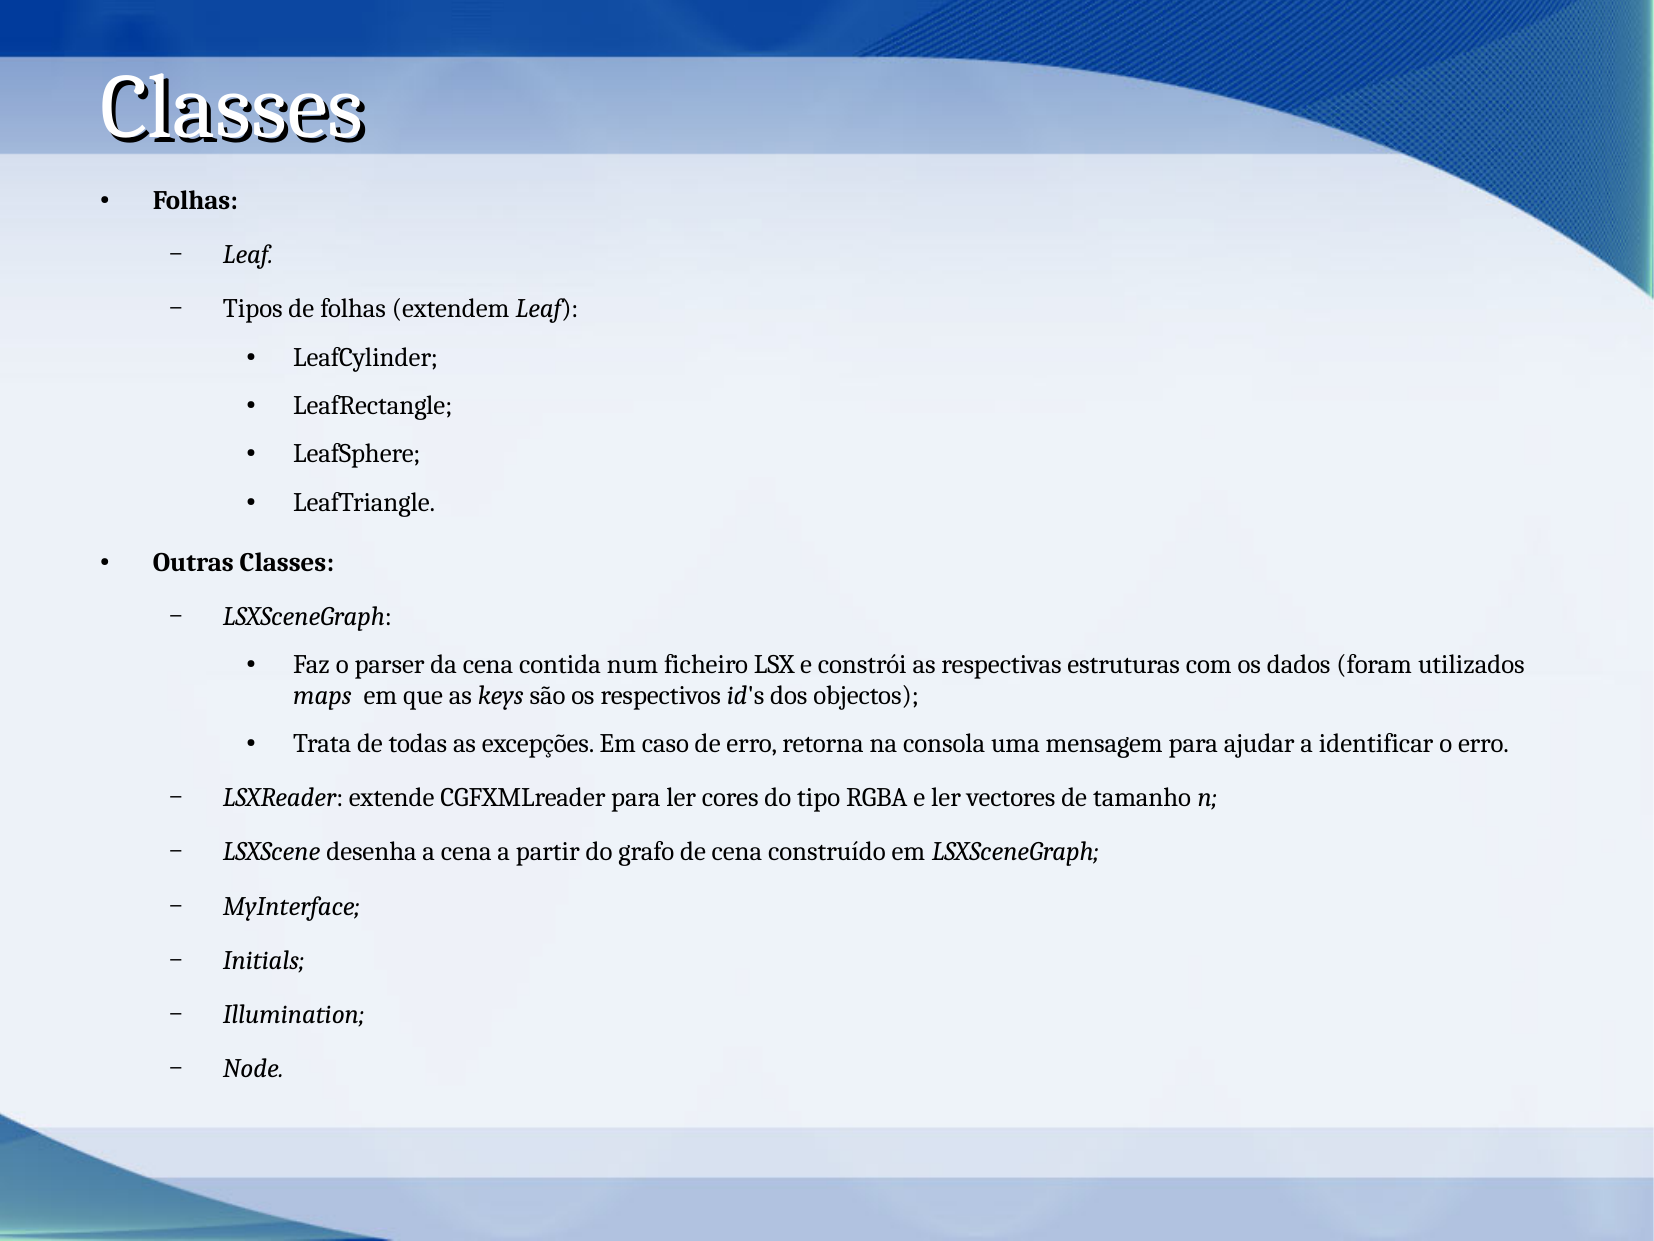

Classes
# Folhas:
Leaf.
Tipos de folhas (extendem Leaf):
LeafCylinder;
LeafRectangle;
LeafSphere;
LeafTriangle.
Outras Classes:
LSXSceneGraph:
Faz o parser da cena contida num ficheiro LSX e constrói as respectivas estruturas com os dados (foram utilizados maps em que as keys são os respectivos id's dos objectos);
Trata de todas as excepções. Em caso de erro, retorna na consola uma mensagem para ajudar a identificar o erro.
LSXReader: extende CGFXMLreader para ler cores do tipo RGBA e ler vectores de tamanho n;
LSXScene desenha a cena a partir do grafo de cena construído em LSXSceneGraph;
MyInterface;
Initials;
Illumination;
Node.